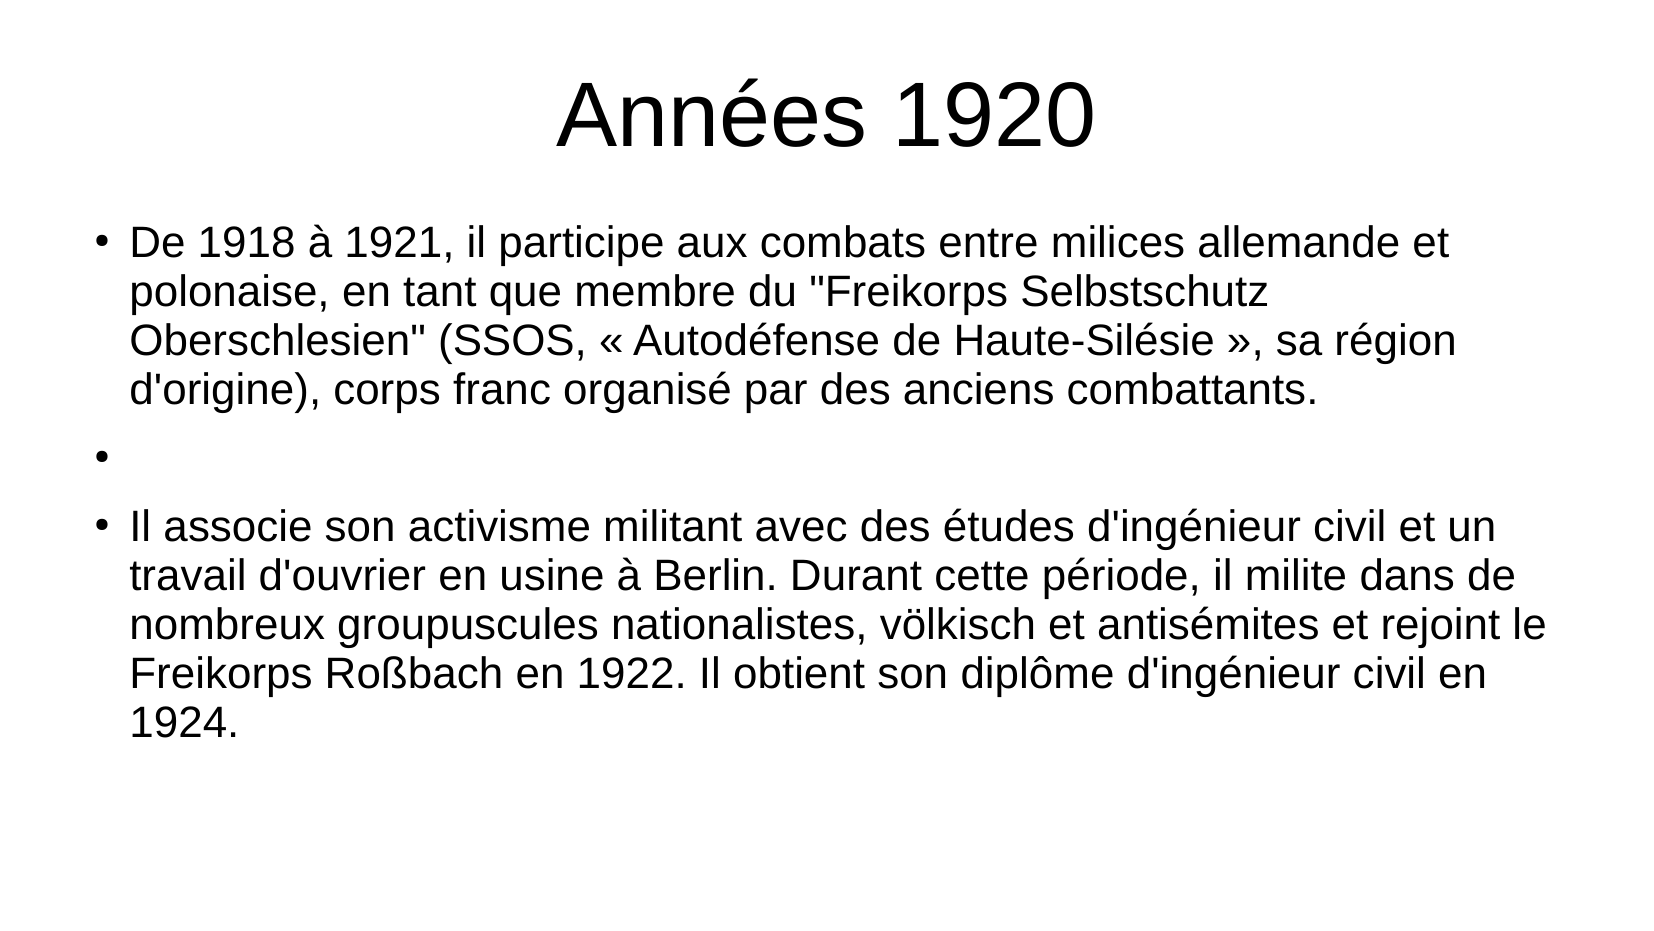

# Années 1920
De 1918 à 1921, il participe aux combats entre milices allemande et polonaise, en tant que membre du "Freikorps Selbstschutz Oberschlesien" (SSOS, « Autodéfense de Haute-Silésie », sa région d'origine), corps franc organisé par des anciens combattants.
Il associe son activisme militant avec des études d'ingénieur civil et un travail d'ouvrier en usine à Berlin. Durant cette période, il milite dans de nombreux groupuscules nationalistes, völkisch et antisémites et rejoint le Freikorps Roßbach en 1922. Il obtient son diplôme d'ingénieur civil en 1924.